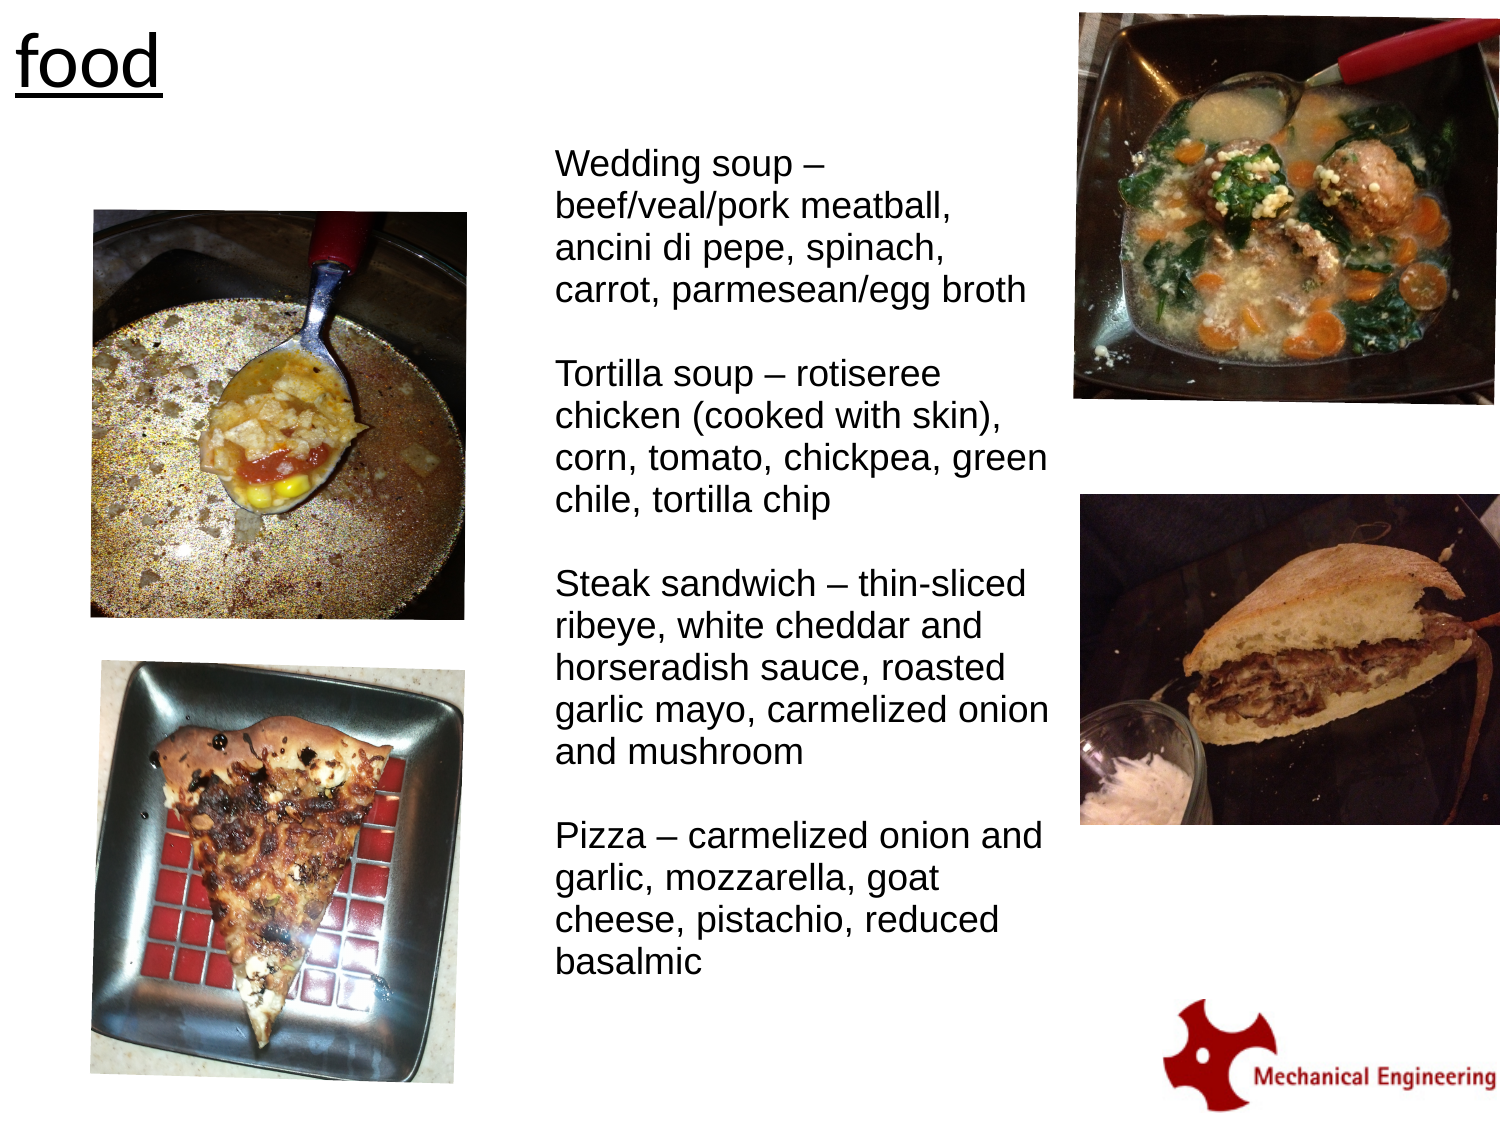

# food
14
Wedding soup – beef/veal/pork meatball, ancini di pepe, spinach, carrot, parmesean/egg broth
Tortilla soup – rotiseree chicken (cooked with skin), corn, tomato, chickpea, green chile, tortilla chip
Steak sandwich – thin-sliced ribeye, white cheddar and horseradish sauce, roasted garlic mayo, carmelized onion and mushroom
Pizza – carmelized onion and garlic, mozzarella, goat cheese, pistachio, reduced basalmic